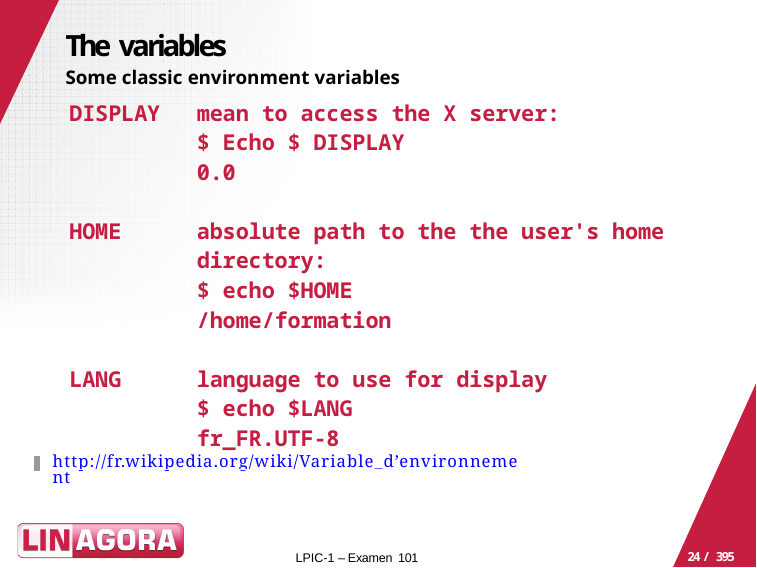

The variables
Some classic environment variables
| DISPLAY HOME LANG | mean to access the X server: $ Echo $ DISPLAY 0.0 absolute path to the the user's home directory: $ echo $HOME /home/formation language to use for display $ echo $LANG fr\_FR.UTF-8 |
| --- | --- |
http://fr.wikipedia.org/wiki/Variable_d’environnement
LPIC-1 – Examen 101